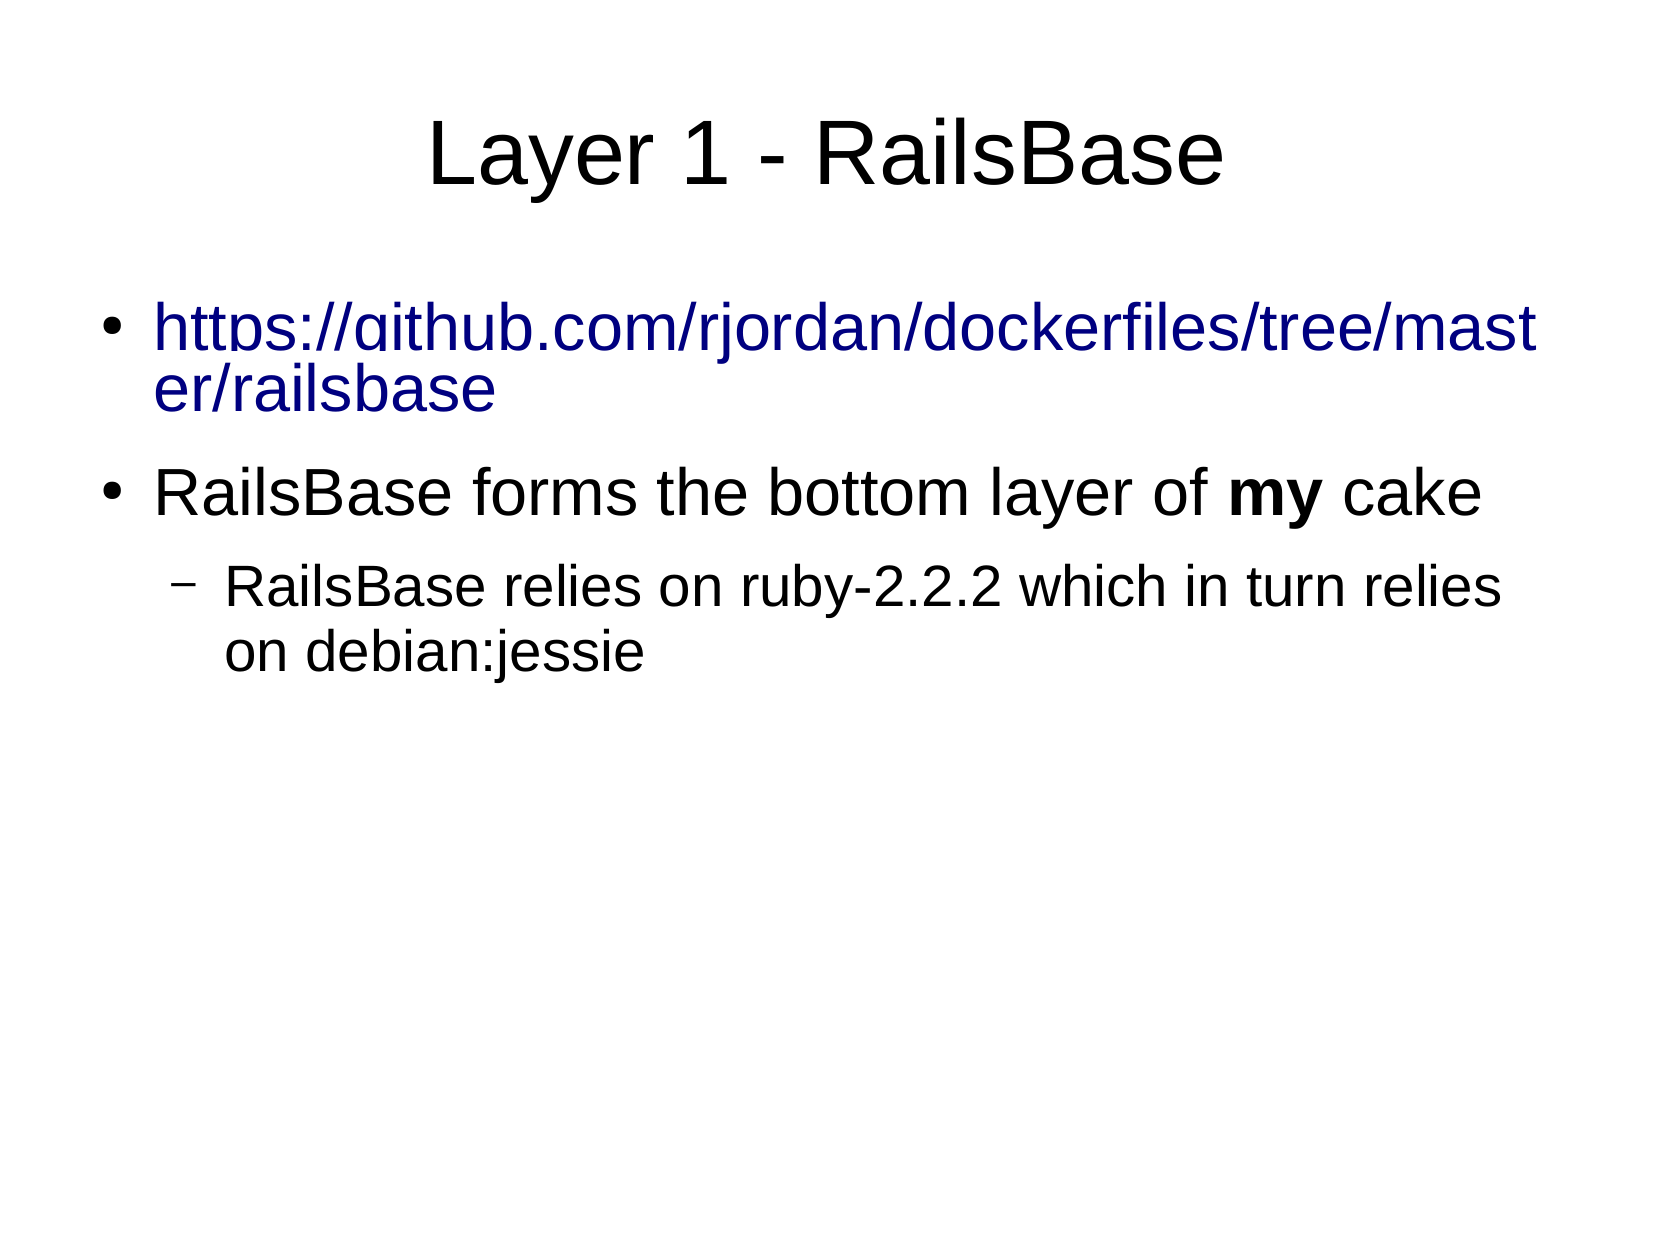

# Layer 1 - RailsBase
https://github.com/rjordan/dockerfiles/tree/master/railsbase
RailsBase forms the bottom layer of my cake
RailsBase relies on ruby-2.2.2 which in turn relies on debian:jessie